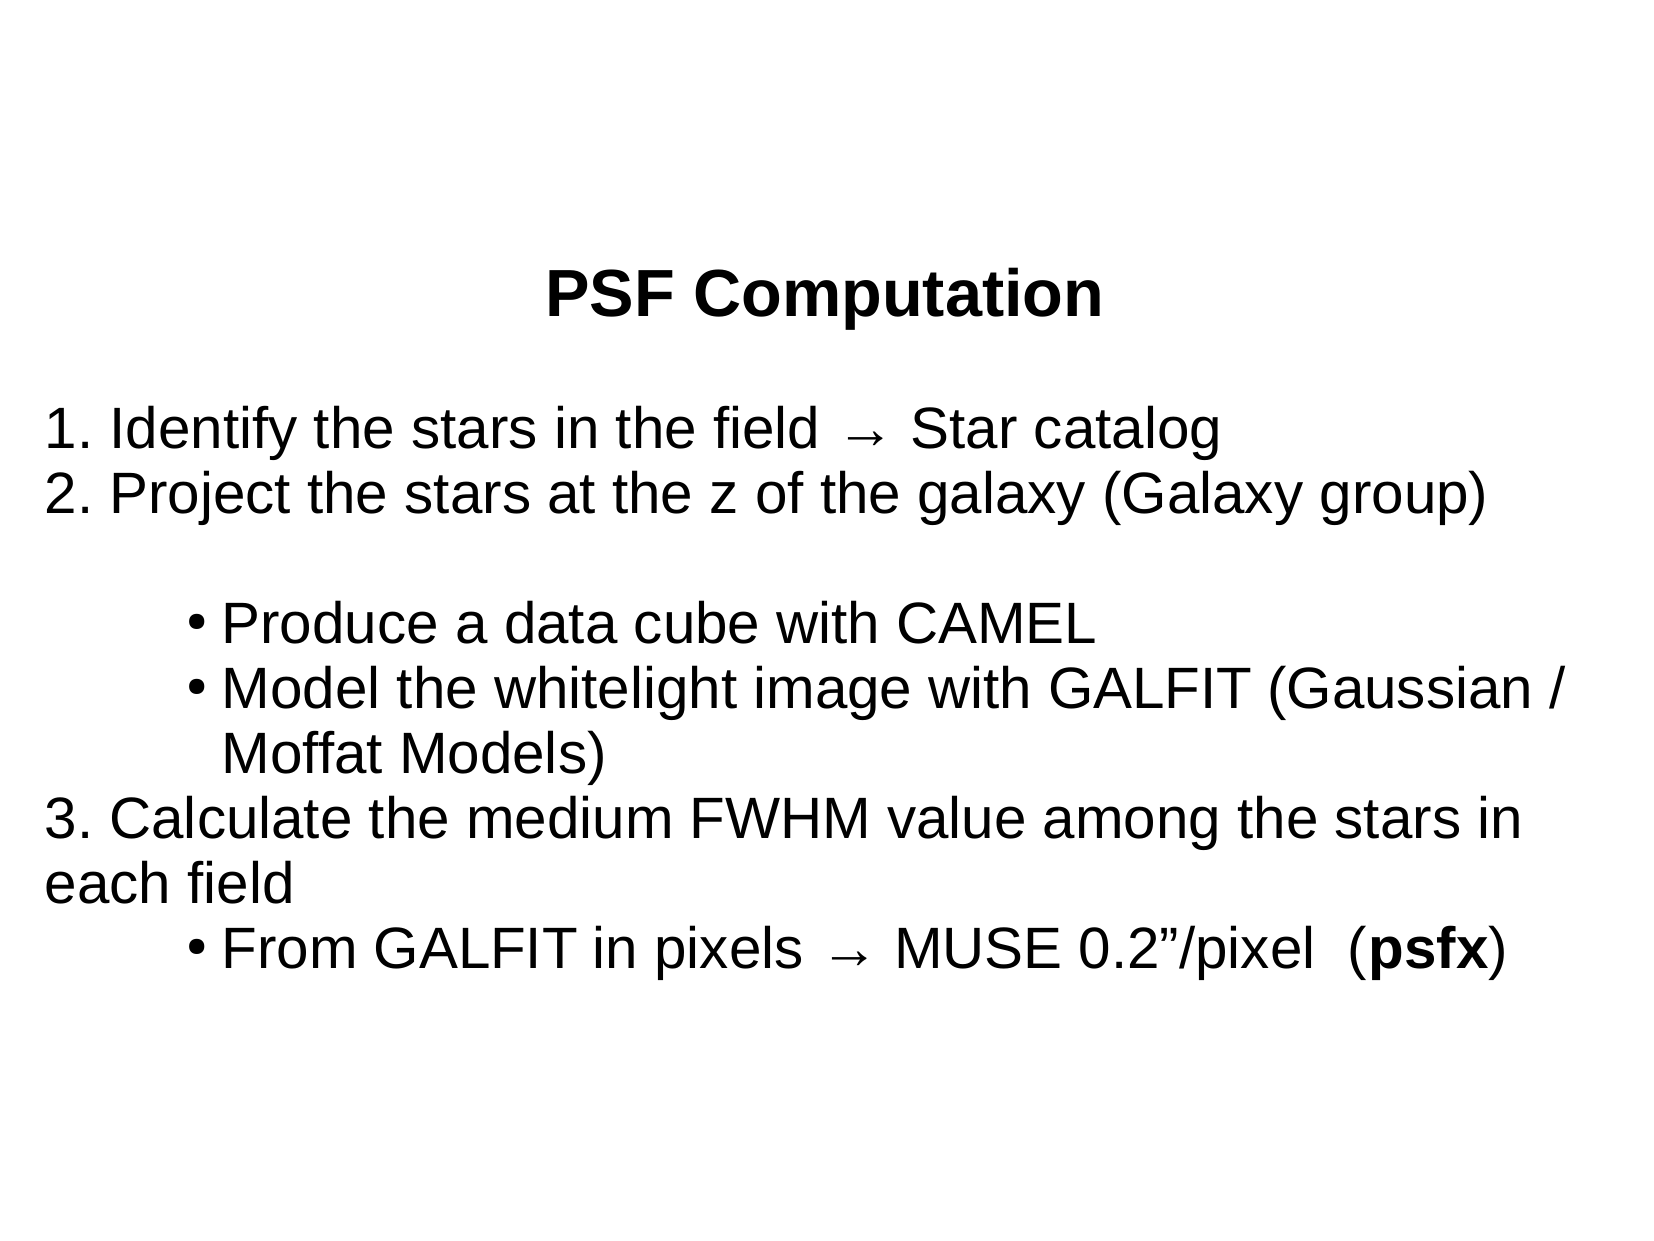

PSF Computation
1. Identify the stars in the field → Star catalog
2. Project the stars at the z of the galaxy (Galaxy group)
Produce a data cube with CAMEL
Model the whitelight image with GALFIT (Gaussian / Moffat Models)
3. Calculate the medium FWHM value among the stars in each field
From GALFIT in pixels → MUSE 0.2”/pixel (psfx)